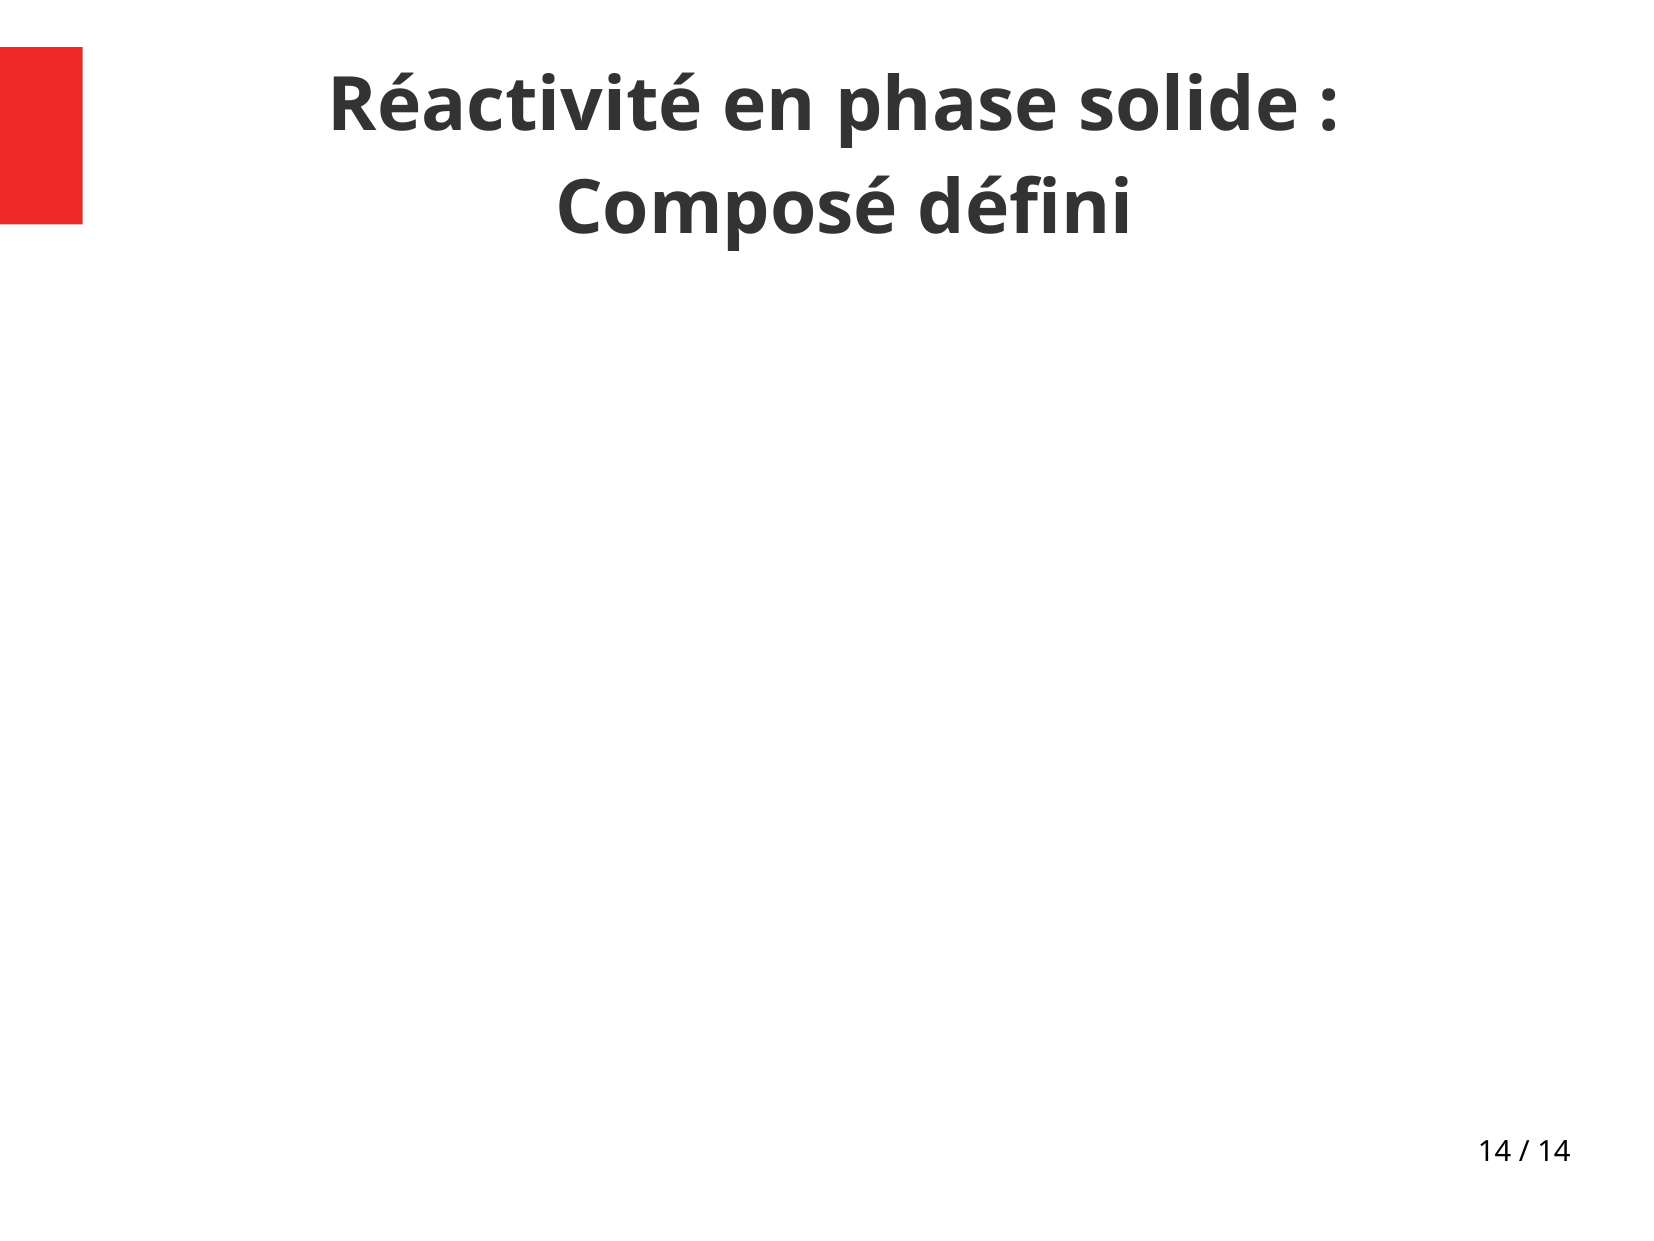

# Réactivité en phase solide : Composé défini
14